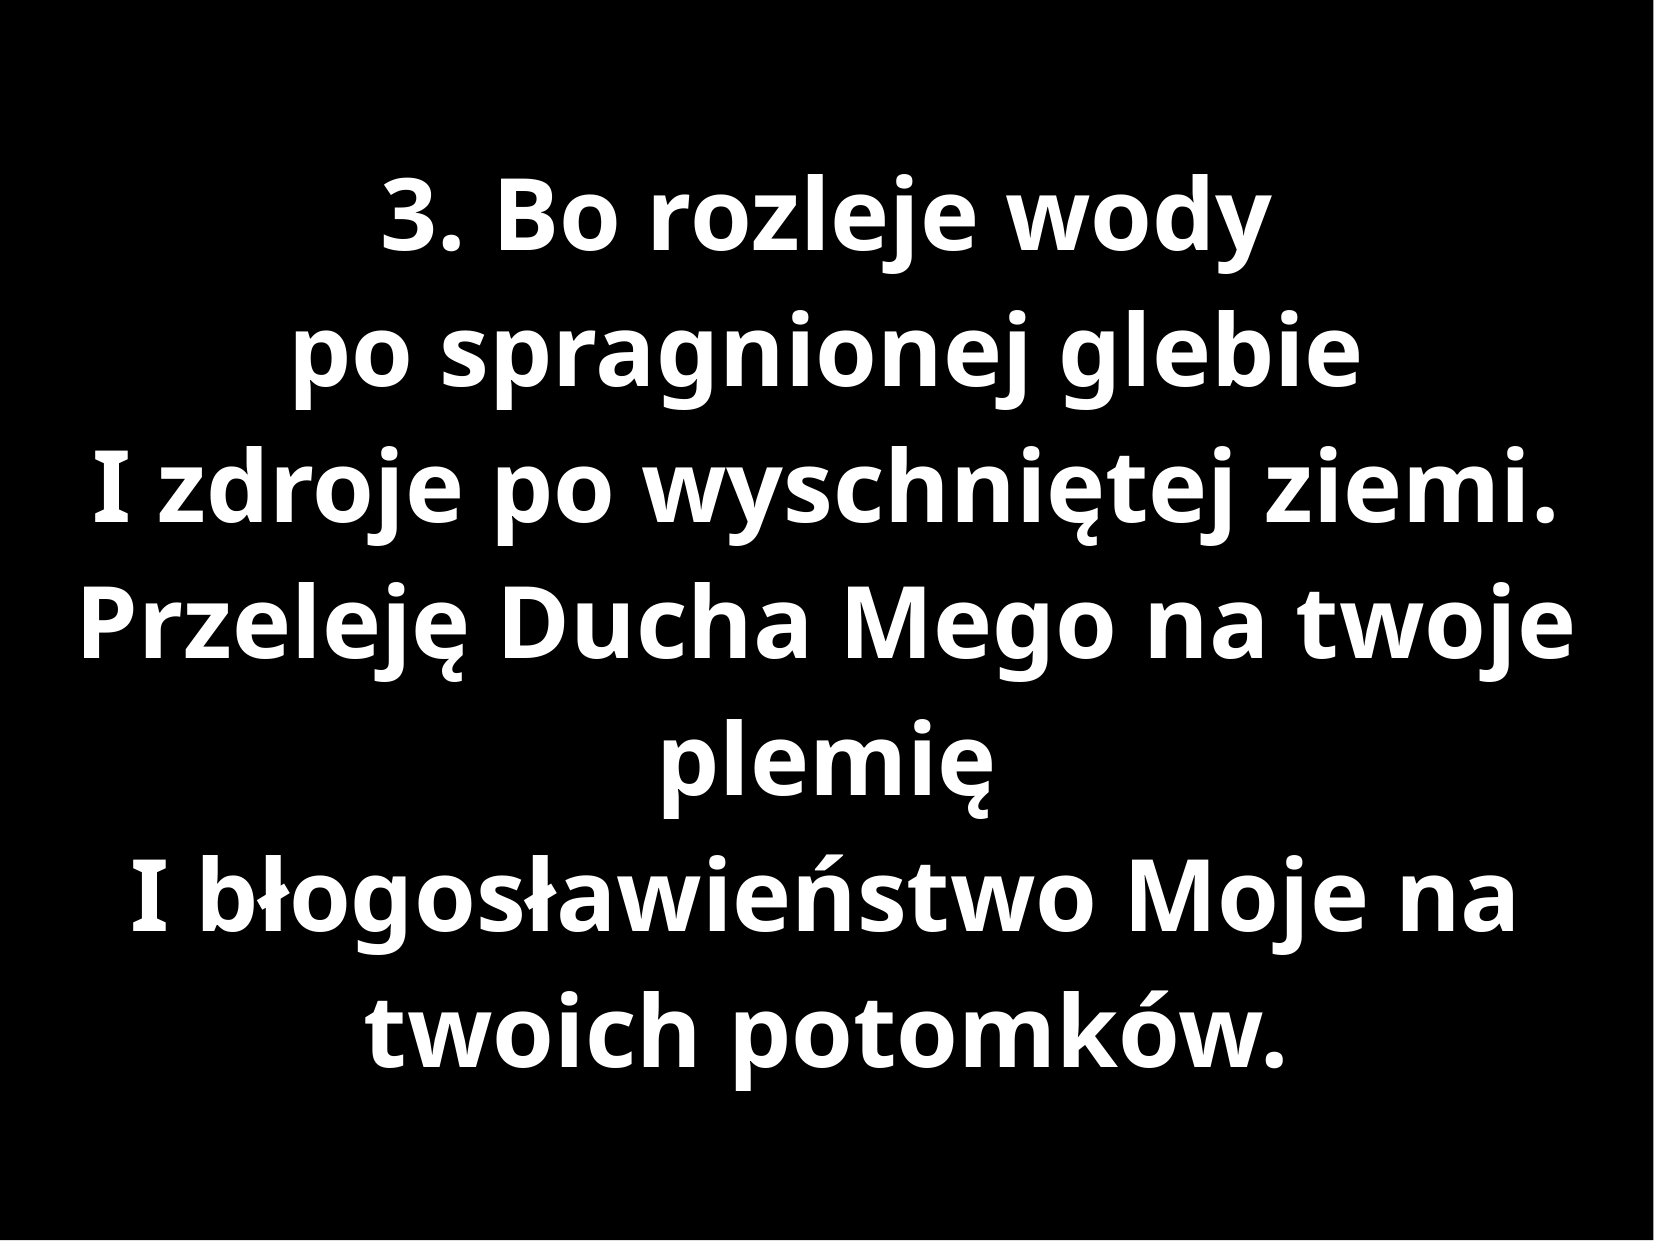

# 3. Bo rozleje wody po spragnionej glebie I zdroje po wyschniętej ziemi. Przeleję Ducha Mego na twoje plemię I błogosławieństwo Moje na twoich potomków.